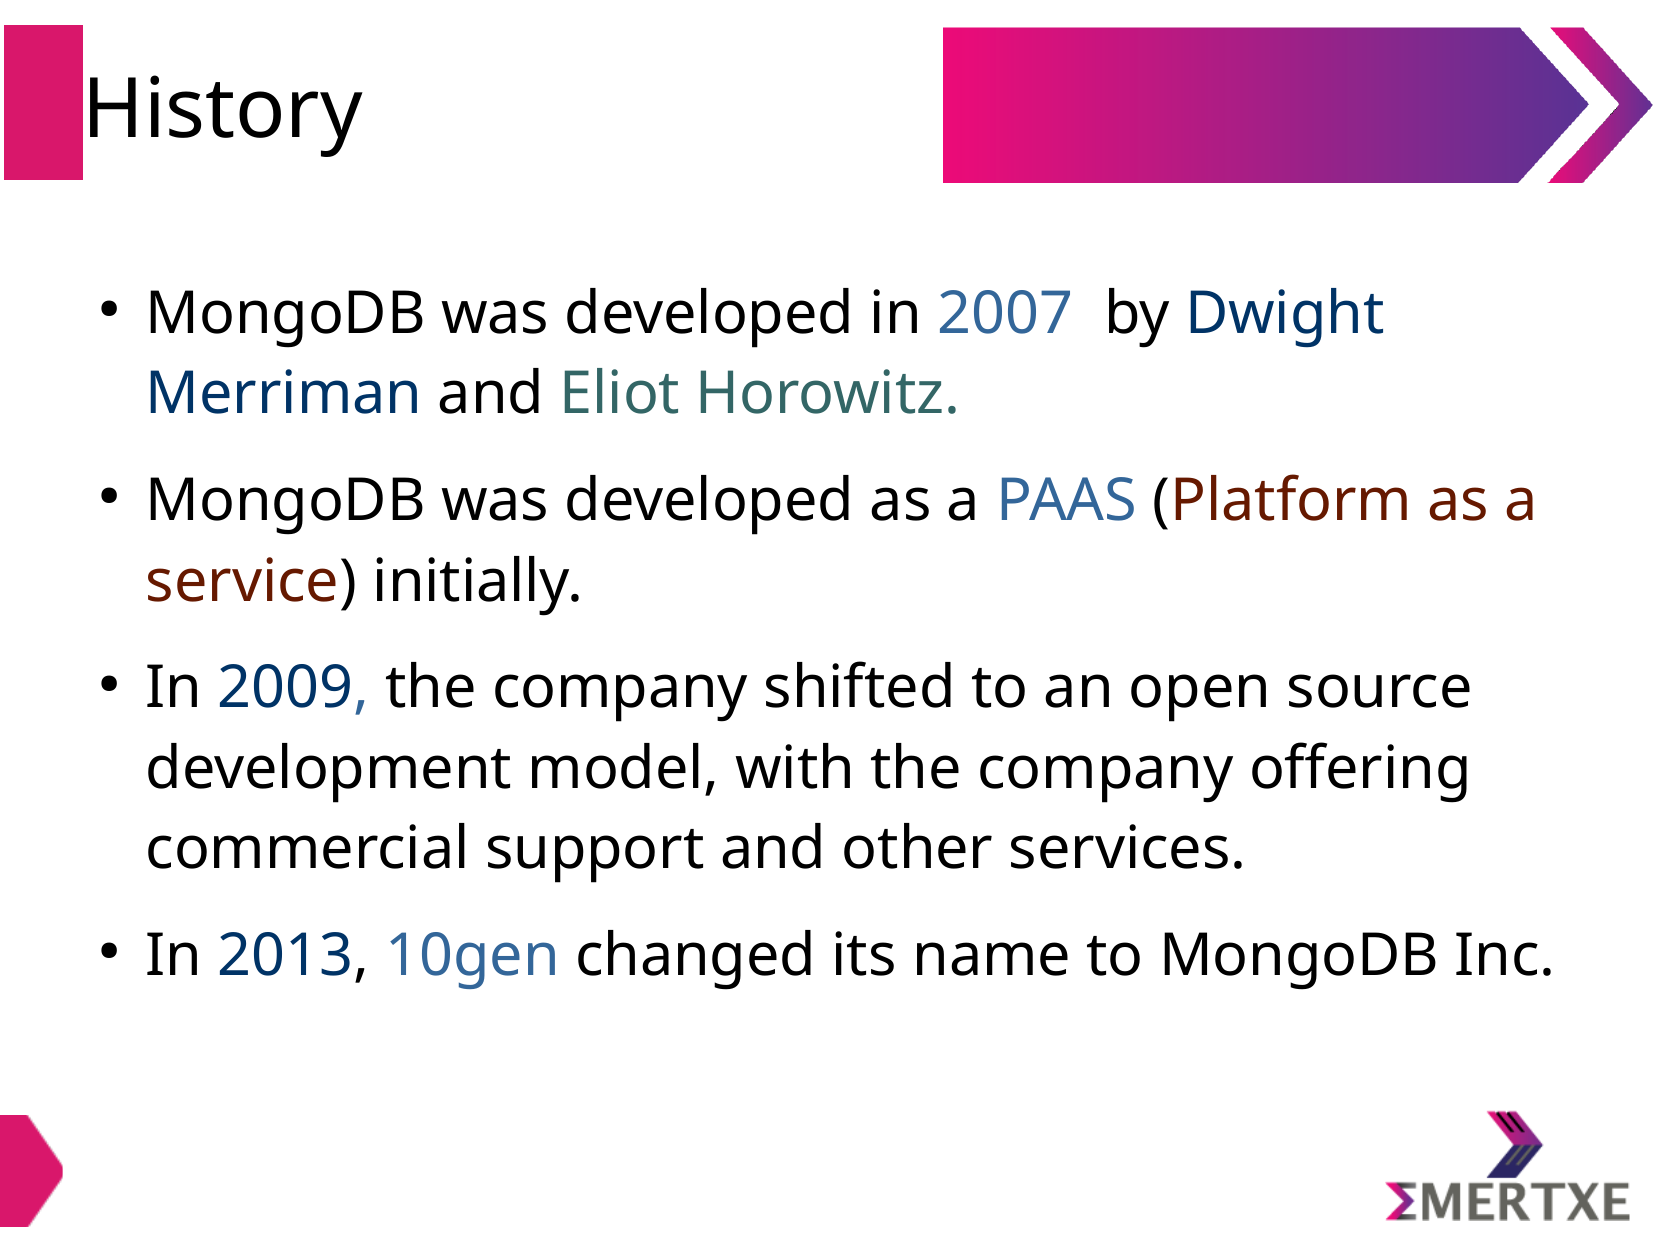

# History
MongoDB was developed in 2007 by Dwight Merriman and Eliot Horowitz.
MongoDB was developed as a PAAS (Platform as a service) initially.
In 2009, the company shifted to an open source development model, with the company offering commercial support and other services.
In 2013, 10gen changed its name to MongoDB Inc.